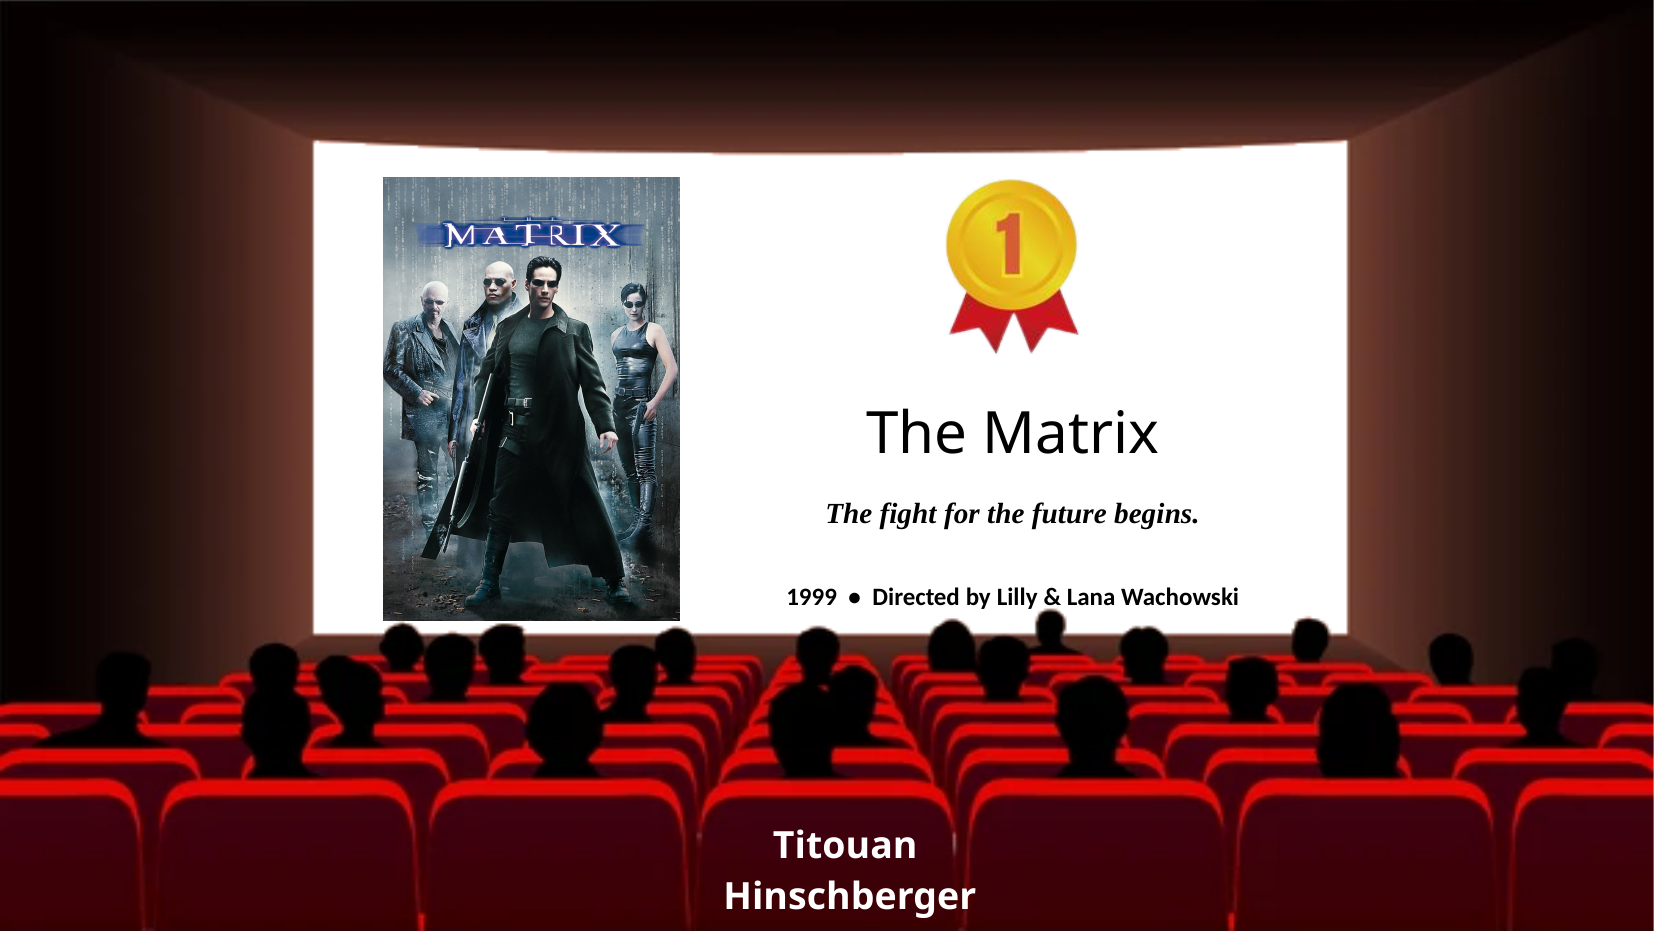

The Matrix
The fight for the future begins.
1999 • Directed by Lilly & Lana Wachowski